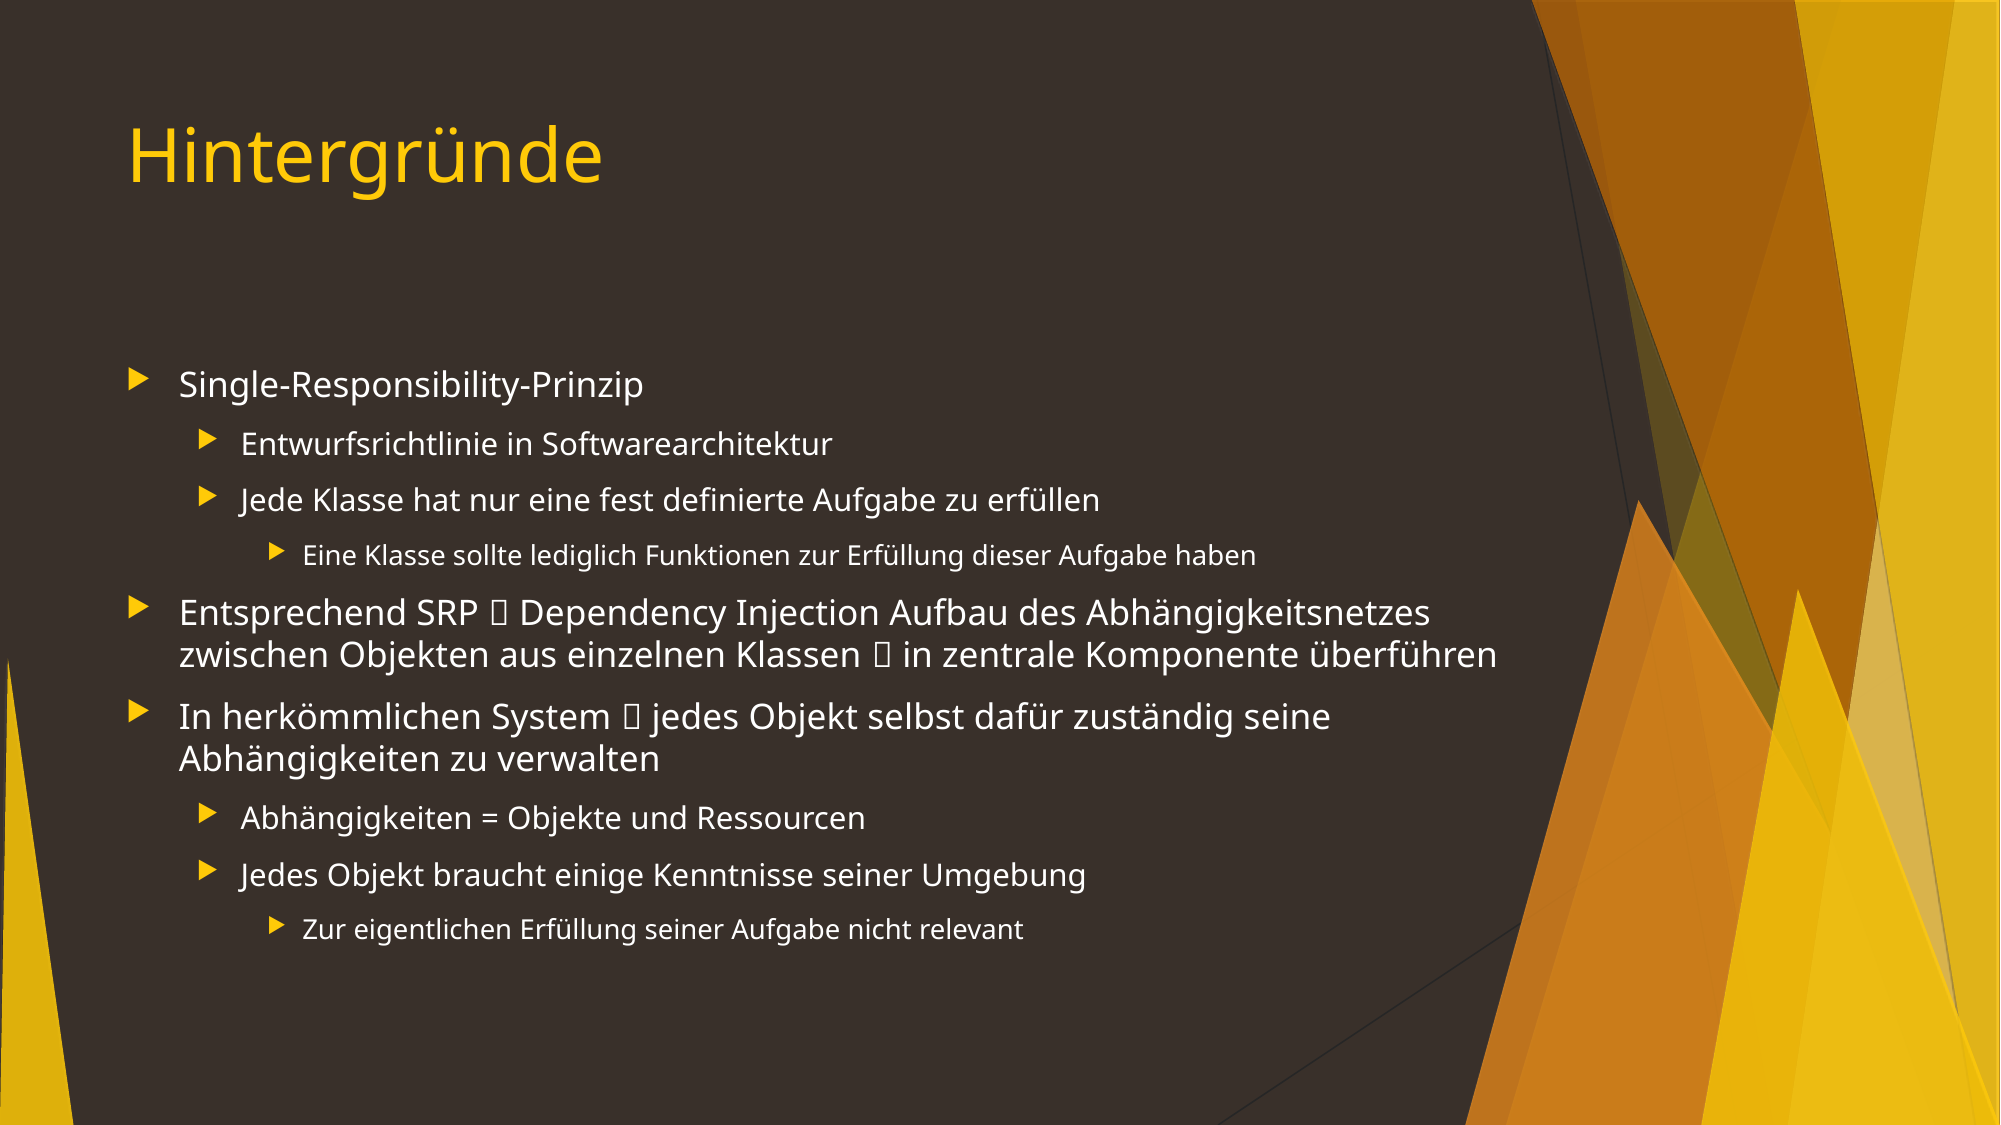

# Hintergründe
Single-Responsibility-Prinzip
Entwurfsrichtlinie in Softwarearchitektur
Jede Klasse hat nur eine fest definierte Aufgabe zu erfüllen
Eine Klasse sollte lediglich Funktionen zur Erfüllung dieser Aufgabe haben
Entsprechend SRP  Dependency Injection Aufbau des Abhängigkeitsnetzes zwischen Objekten aus einzelnen Klassen  in zentrale Komponente überführen
In herkömmlichen System  jedes Objekt selbst dafür zuständig seine Abhängigkeiten zu verwalten
Abhängigkeiten = Objekte und Ressourcen
Jedes Objekt braucht einige Kenntnisse seiner Umgebung
Zur eigentlichen Erfüllung seiner Aufgabe nicht relevant